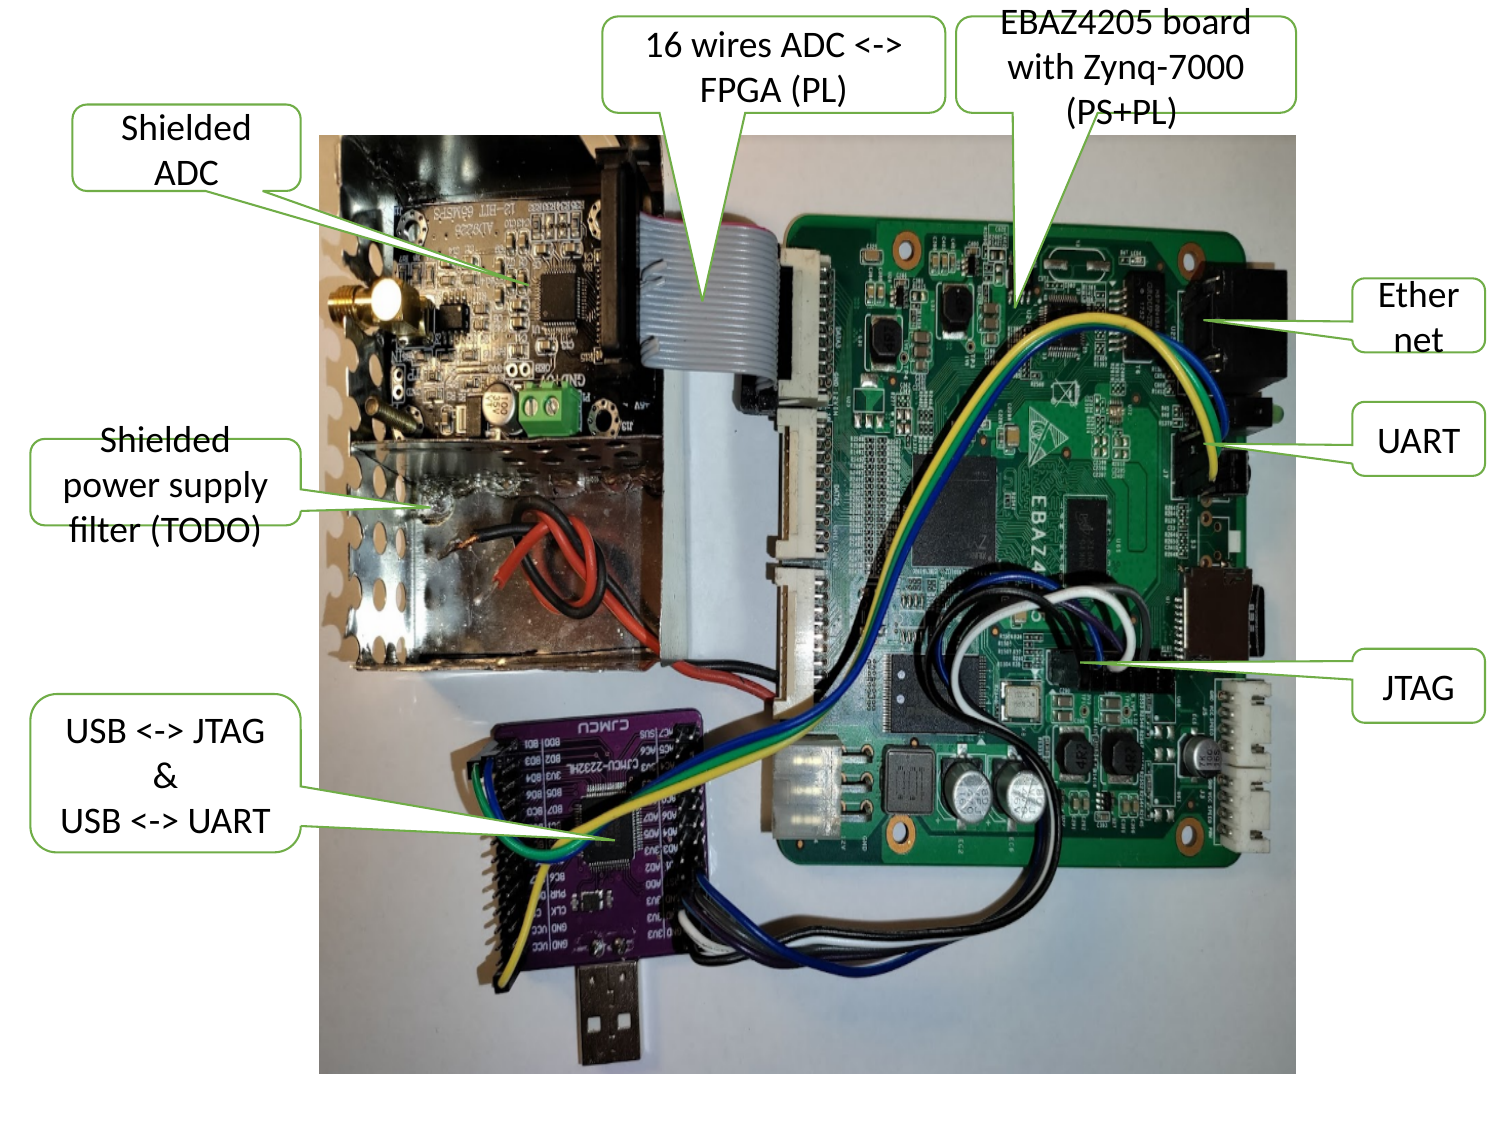

16 wires ADC <-> FPGA (PL)
EBAZ4205 board with Zynq-7000 (PS+PL)
Shielded ADC
Ethernet
UART
Shielded power supply filter (TODO)
JTAG
USB <-> JTAG
&
USB <-> UART